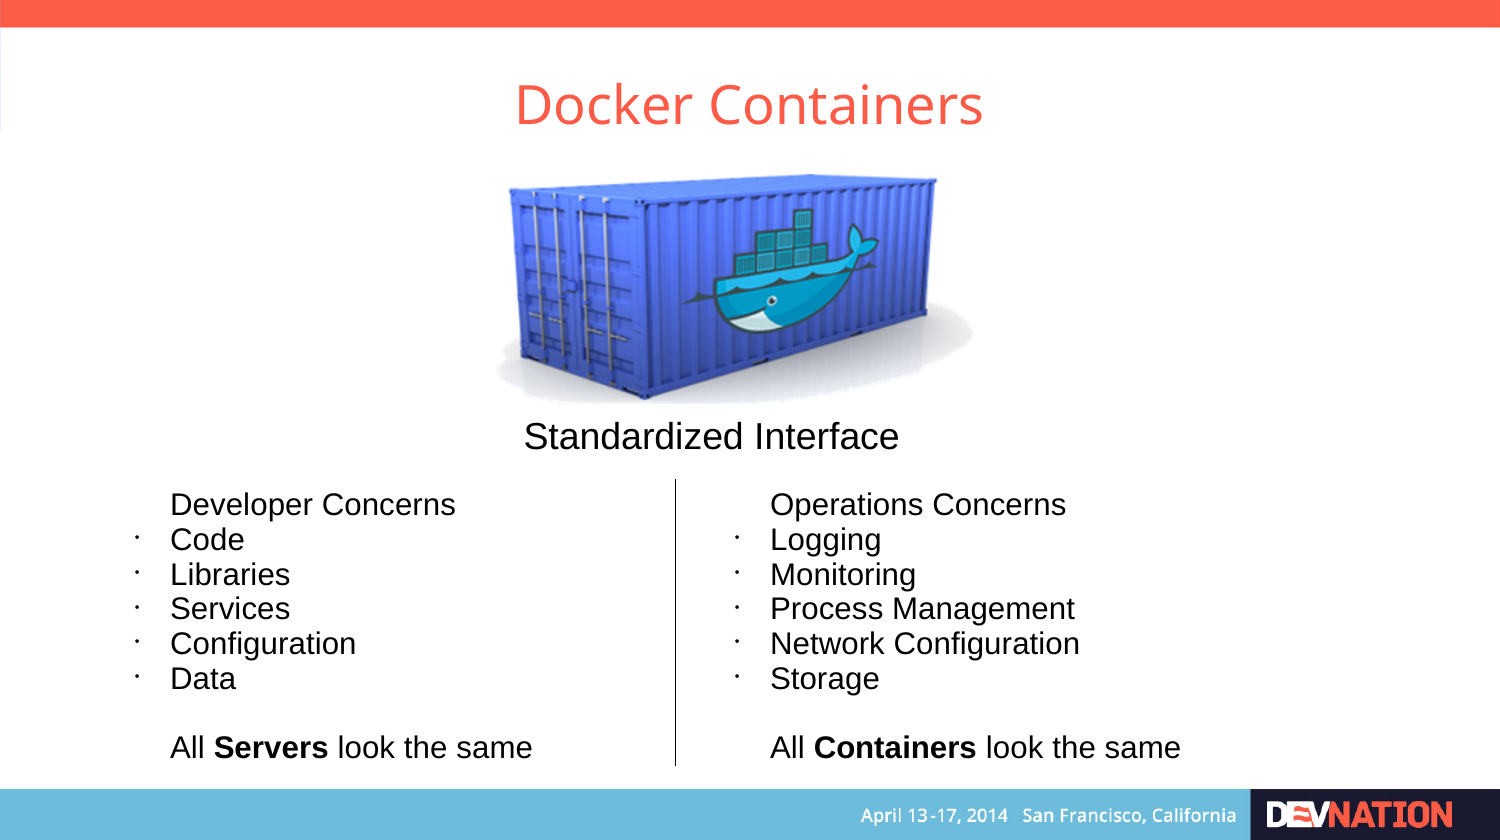

# Docker Containers
Standardized Interface
Developer Concerns
Code
Libraries
Services
Configuration
Data
All Servers look the same
Operations Concerns
Logging
Monitoring
Process Management
Network Configuration
Storage
All Containers look the same